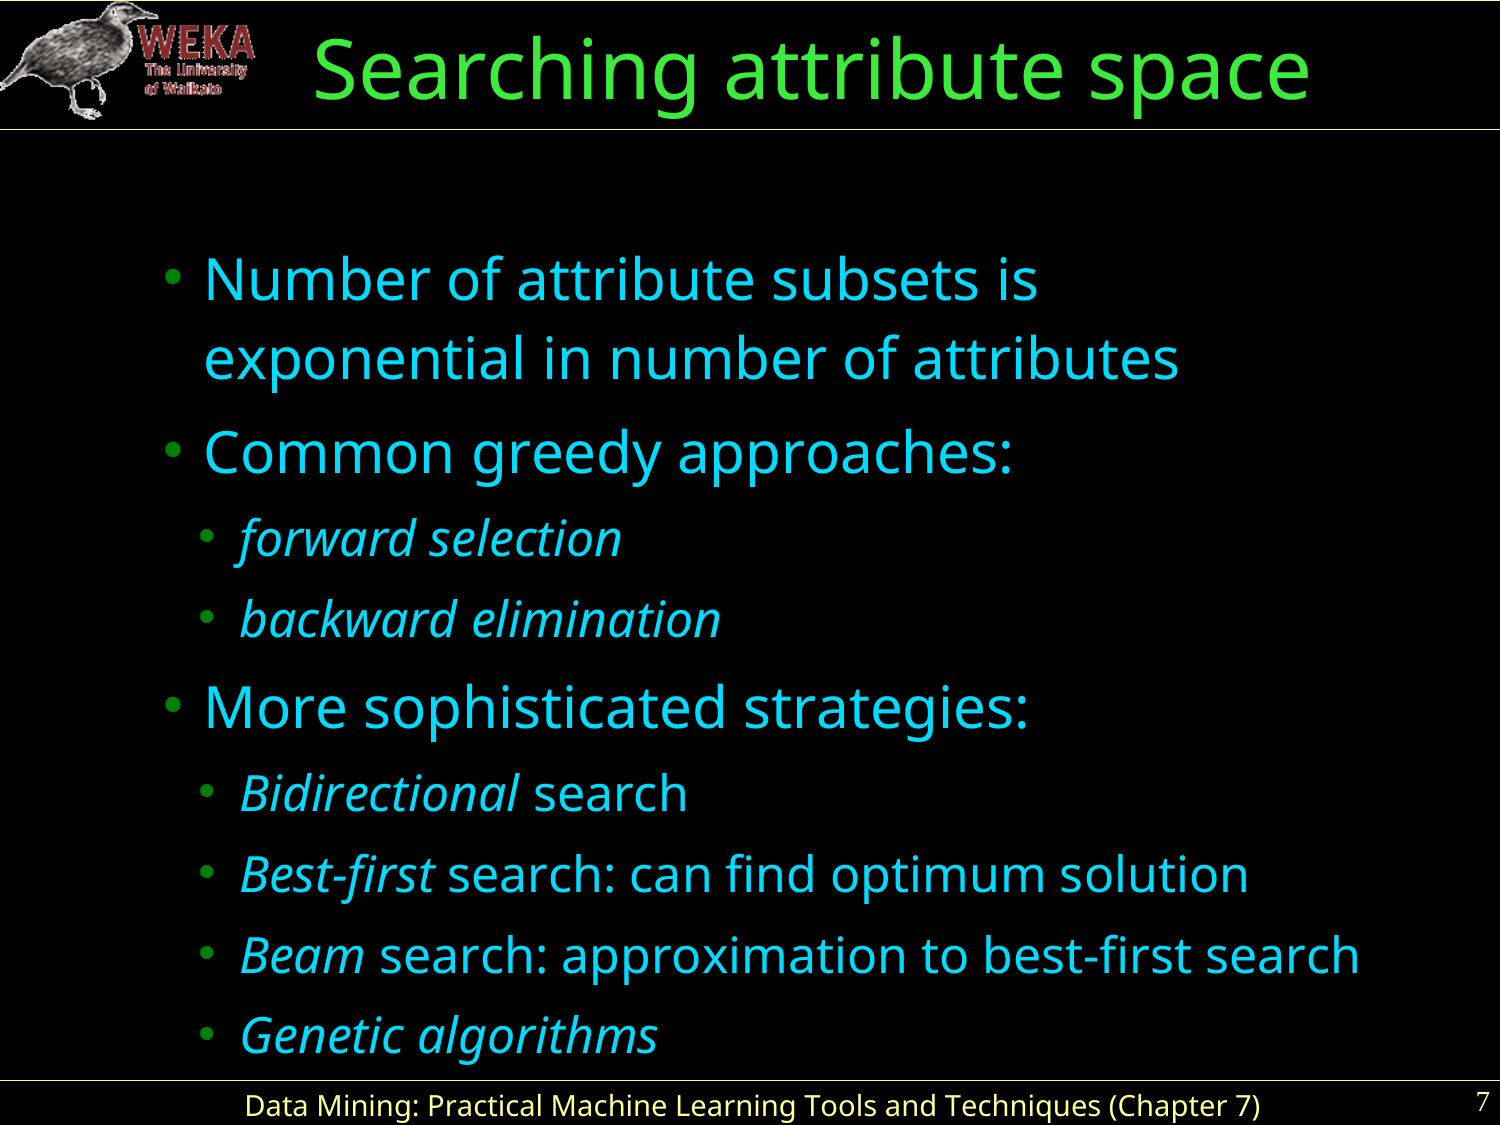

# Searching attribute space
Number of attribute subsets is
exponential in number of attributes
Common greedy approaches:
forward selection
backward elimination
More sophisticated strategies:
Bidirectional search
Best-first search: can find optimum solution
Beam search: approximation to best-first search
Genetic algorithms
Data Mining: Practical Machine Learning Tools and Techniques (Chapter 7)
7